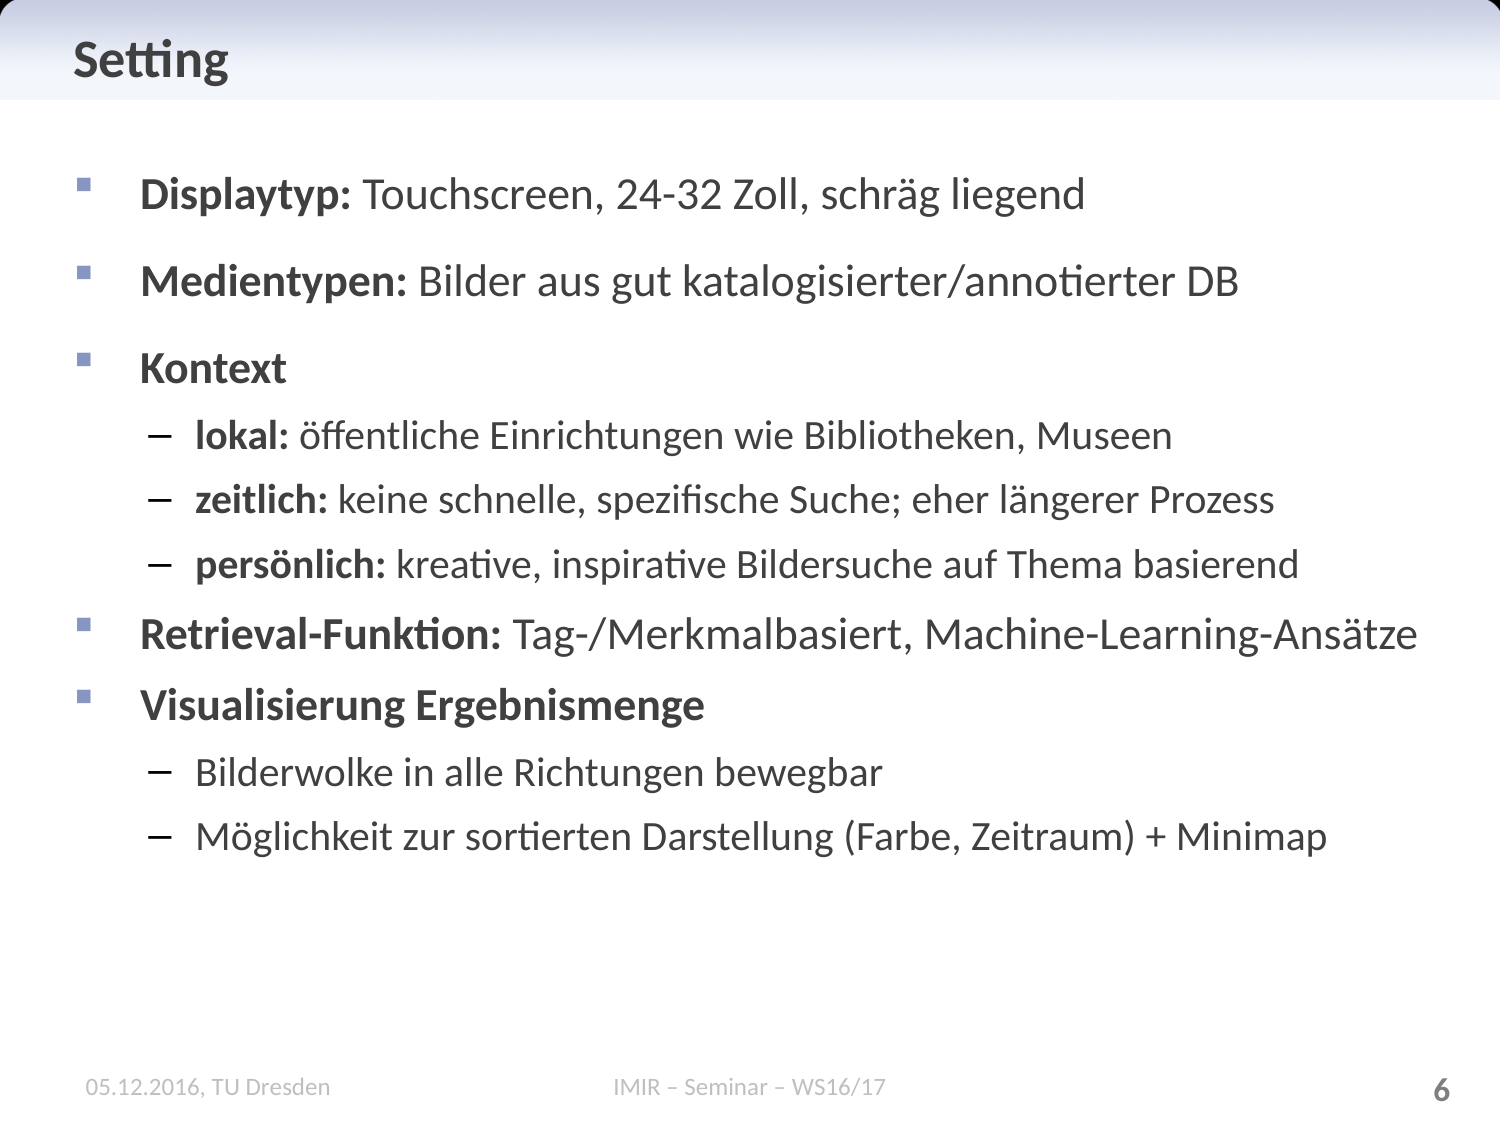

Setting
# Displaytyp: Touchscreen, 24-32 Zoll, schräg liegend
Medientypen: Bilder aus gut katalogisierter/annotierter DB
Kontext
lokal: öffentliche Einrichtungen wie Bibliotheken, Museen
zeitlich: keine schnelle, spezifische Suche; eher längerer Prozess
persönlich: kreative, inspirative Bildersuche auf Thema basierend
Retrieval-Funktion: Tag-/Merkmalbasiert, Machine-Learning-Ansätze
Visualisierung Ergebnismenge
Bilderwolke in alle Richtungen bewegbar
Möglichkeit zur sortierten Darstellung (Farbe, Zeitraum) + Minimap